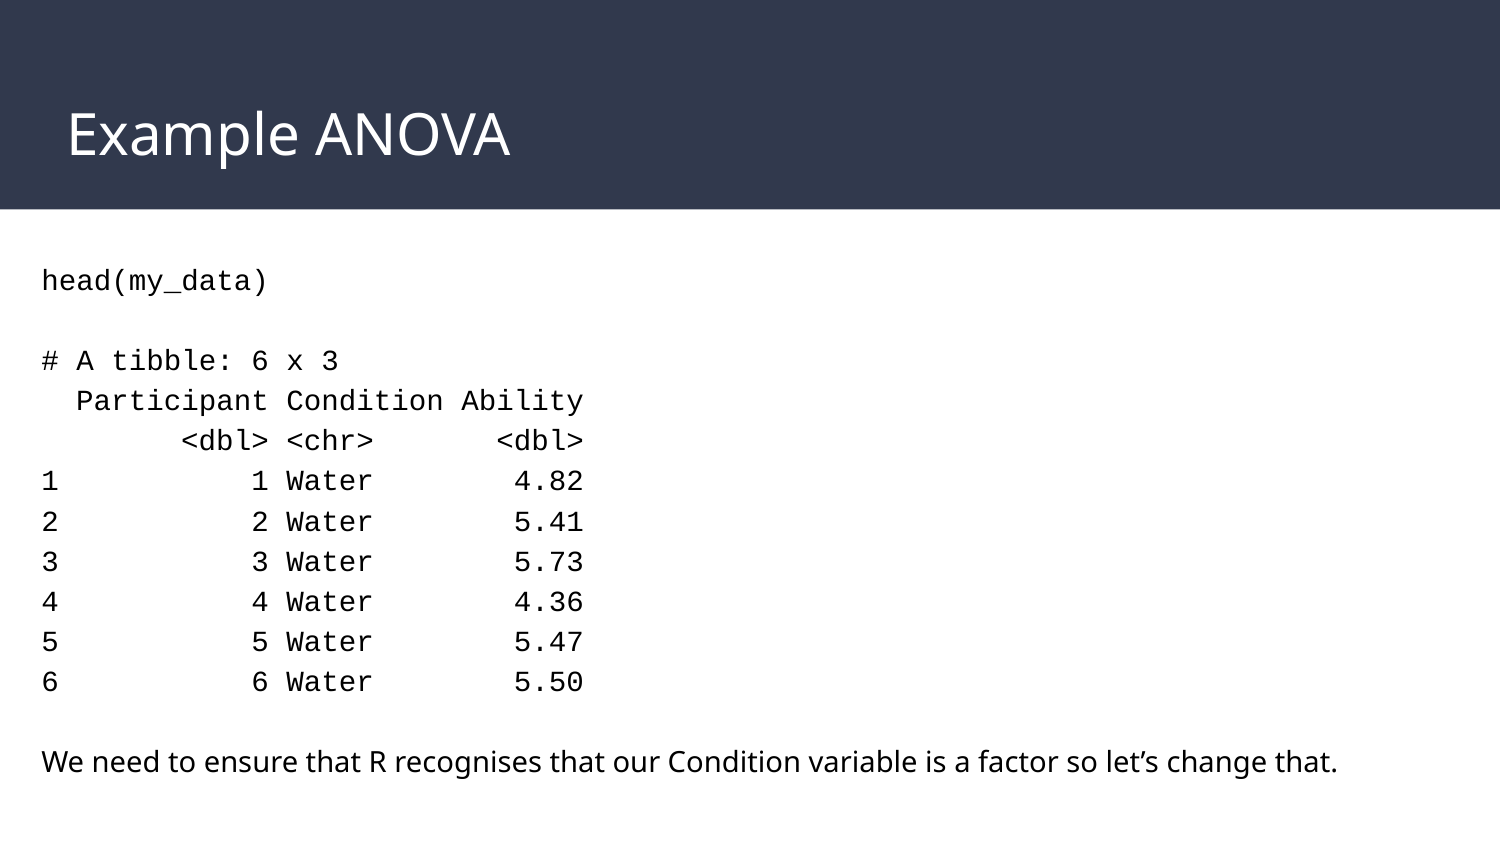

# Example ANOVA
head(my_data)
# A tibble: 6 x 3
 Participant Condition Ability
 <dbl> <chr> <dbl>
1 1 Water 4.82
2 2 Water 5.41
3 3 Water 5.73
4 4 Water 4.36
5 5 Water 5.47
6 6 Water 5.50
We need to ensure that R recognises that our Condition variable is a factor so let’s change that.